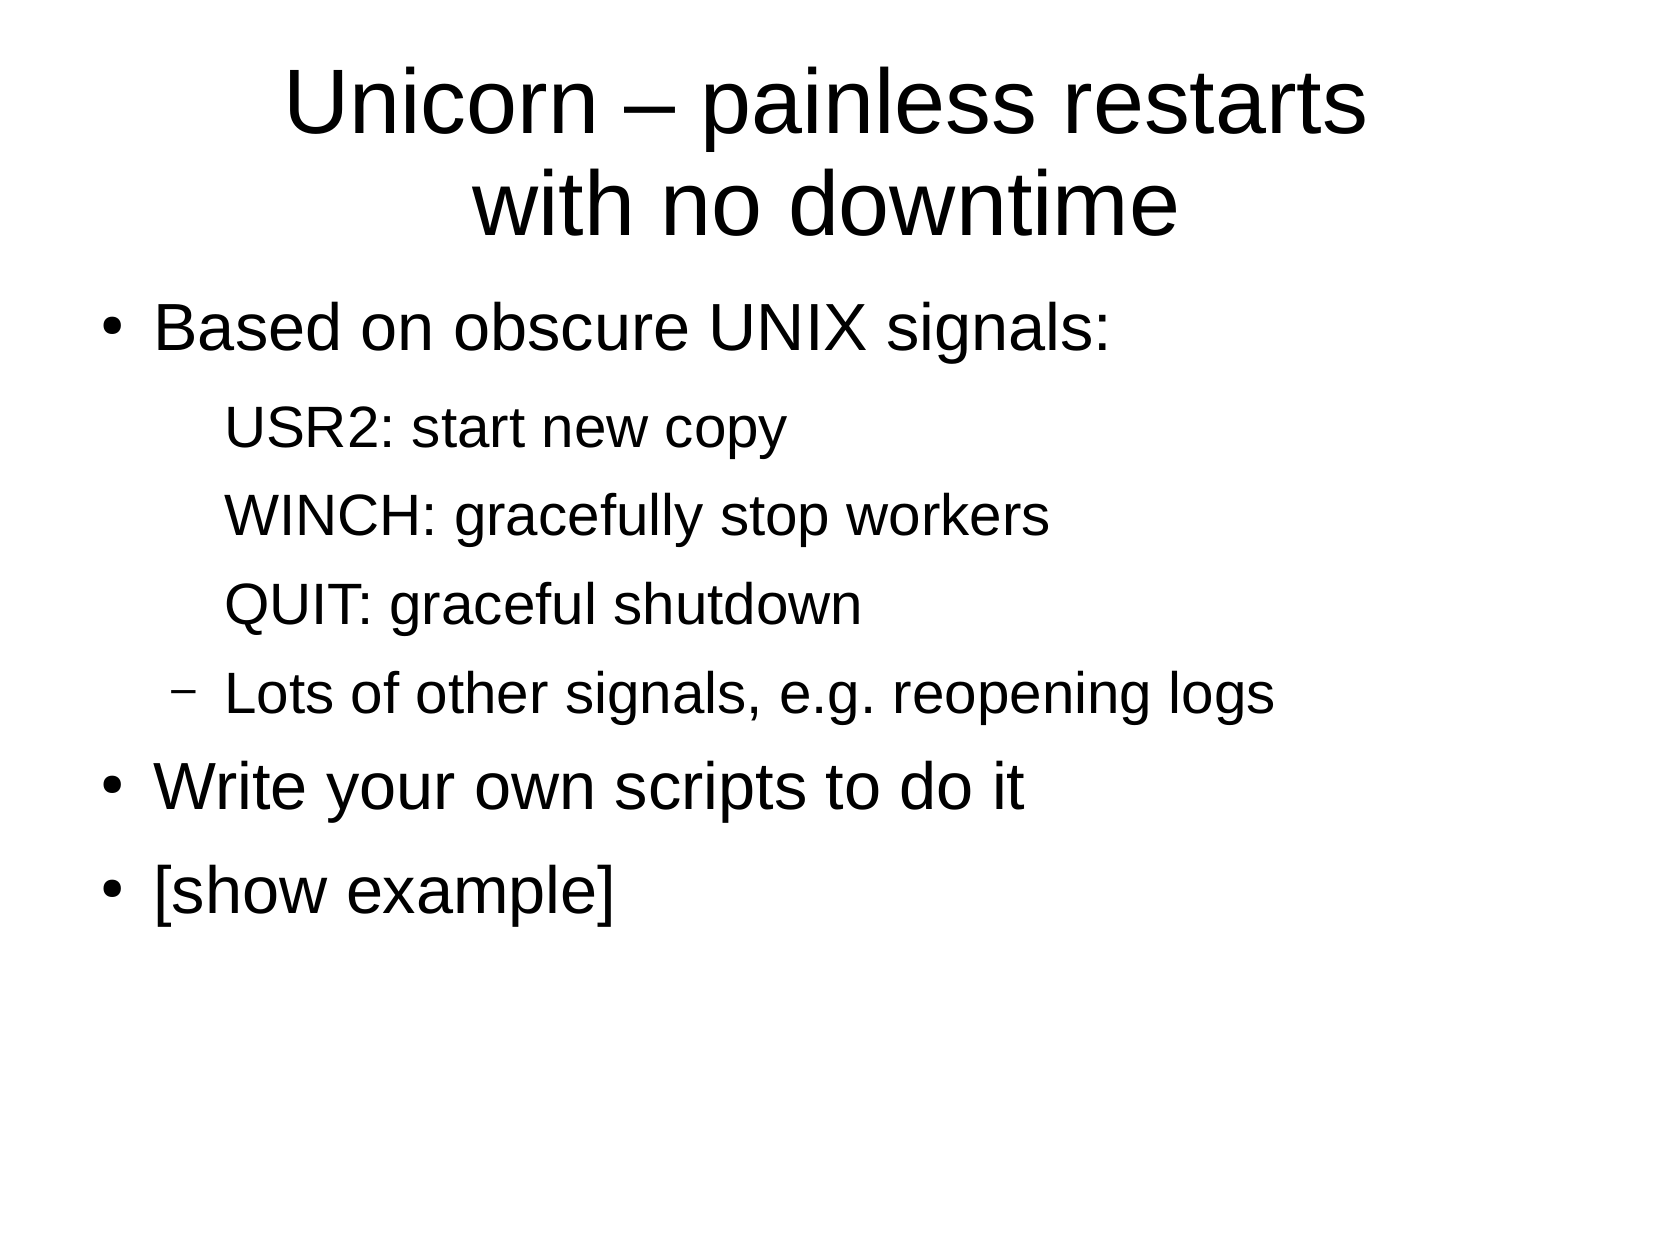

# Unicorn – painless restarts with no downtime
Based on obscure UNIX signals:
USR2: start new copy
WINCH: gracefully stop workers
QUIT: graceful shutdown
Lots of other signals, e.g. reopening logs
Write your own scripts to do it
[show example]